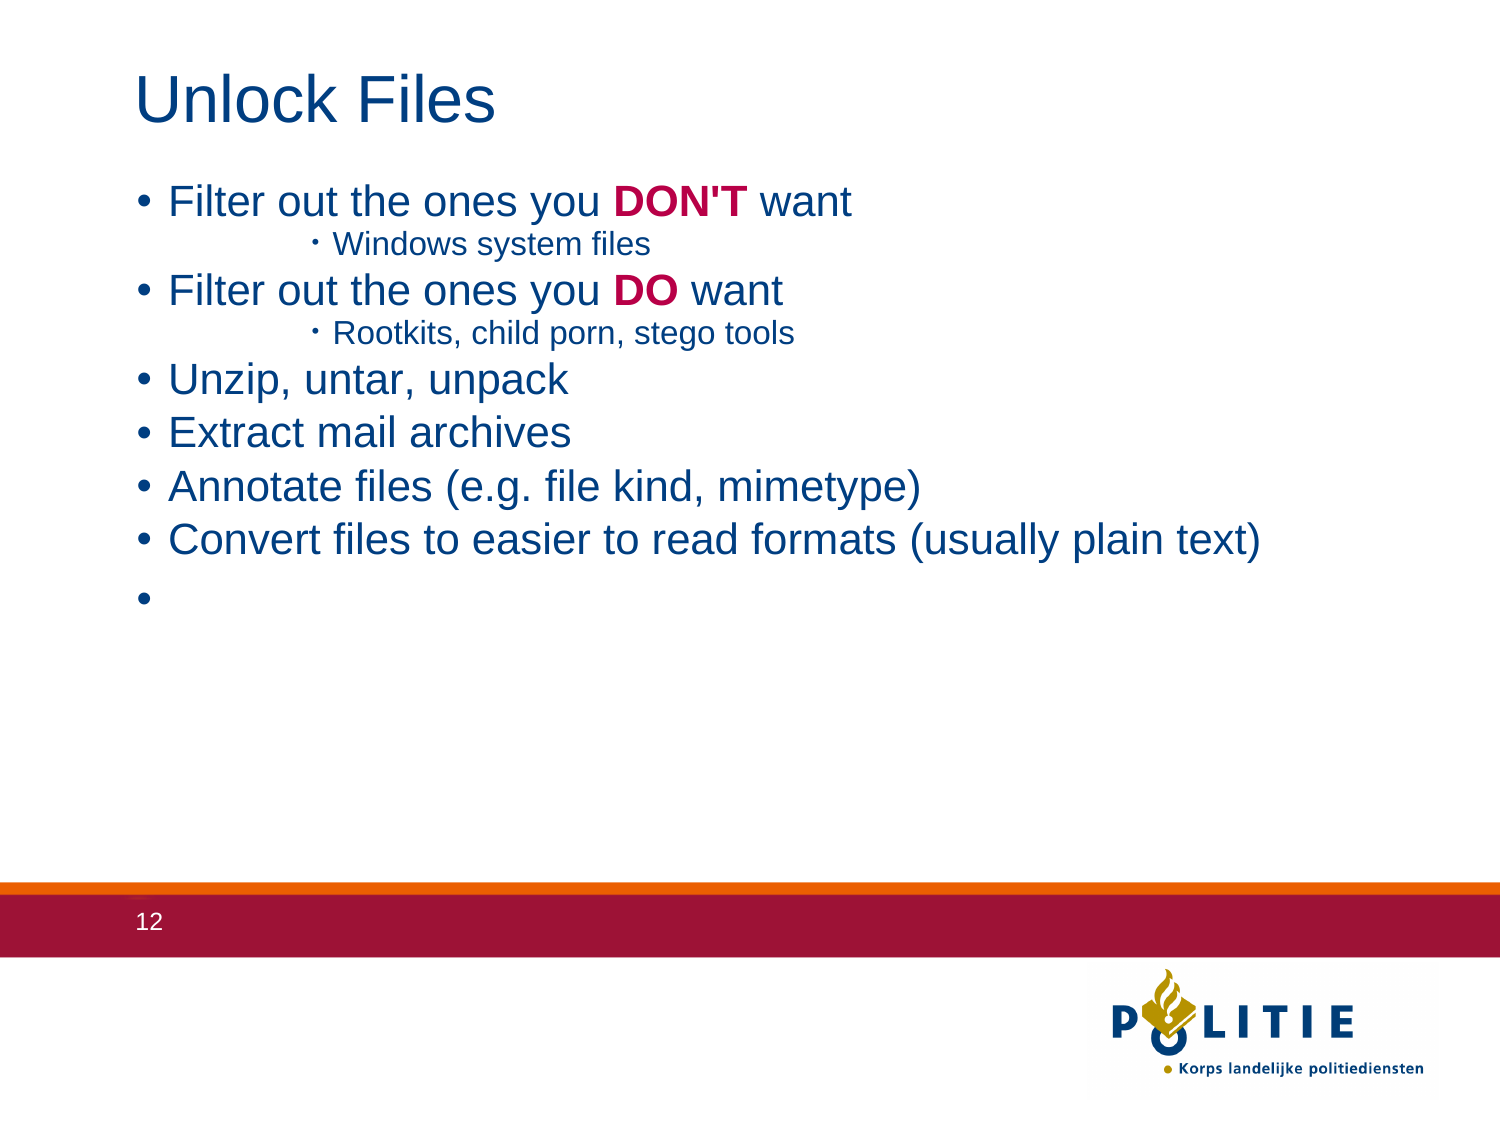

# Unlock Files
Filter out the ones you DON'T want
Windows system files
Filter out the ones you DO want
Rootkits, child porn, stego tools
Unzip, untar, unpack
Extract mail archives
Annotate files (e.g. file kind, mimetype)
Convert files to easier to read formats (usually plain text)